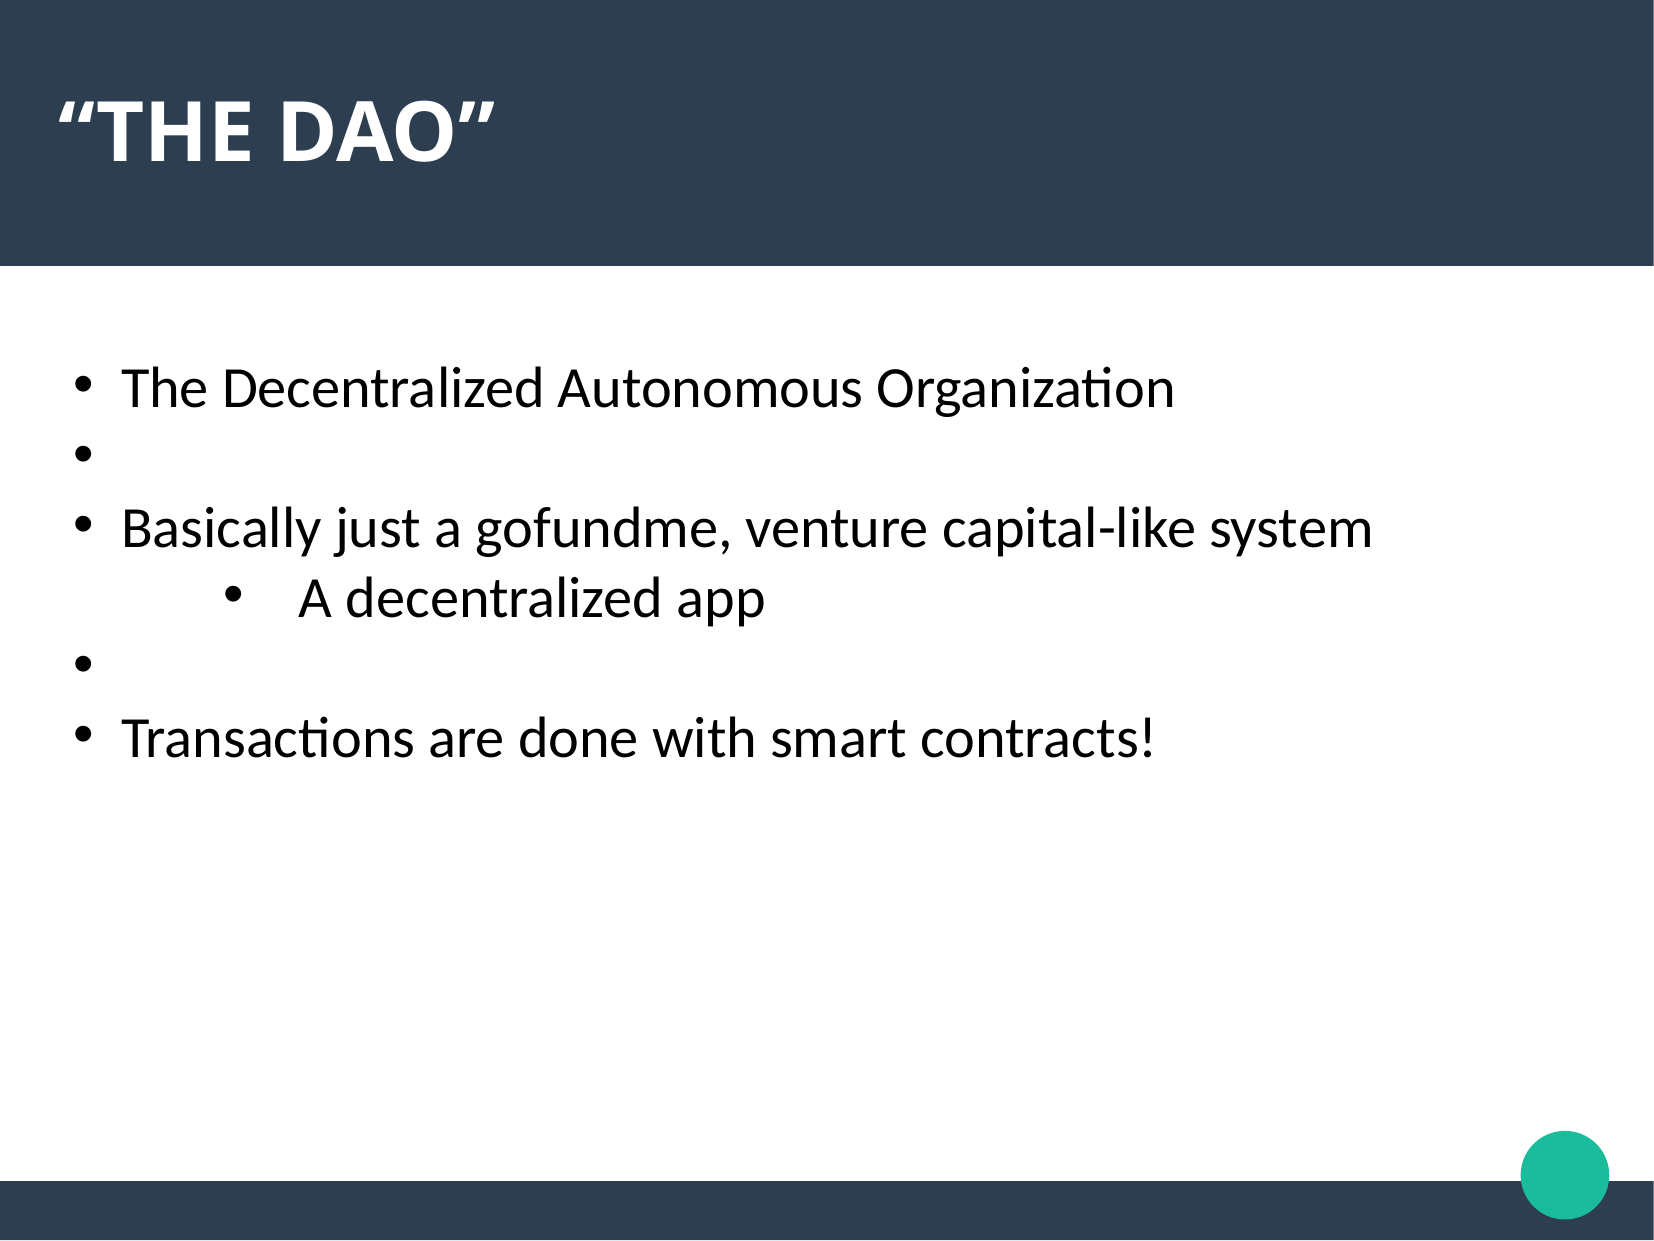

# “THE DAO”
The Decentralized Autonomous Organization
Basically just a gofundme, venture capital-like system
A decentralized app
Transactions are done with smart contracts!